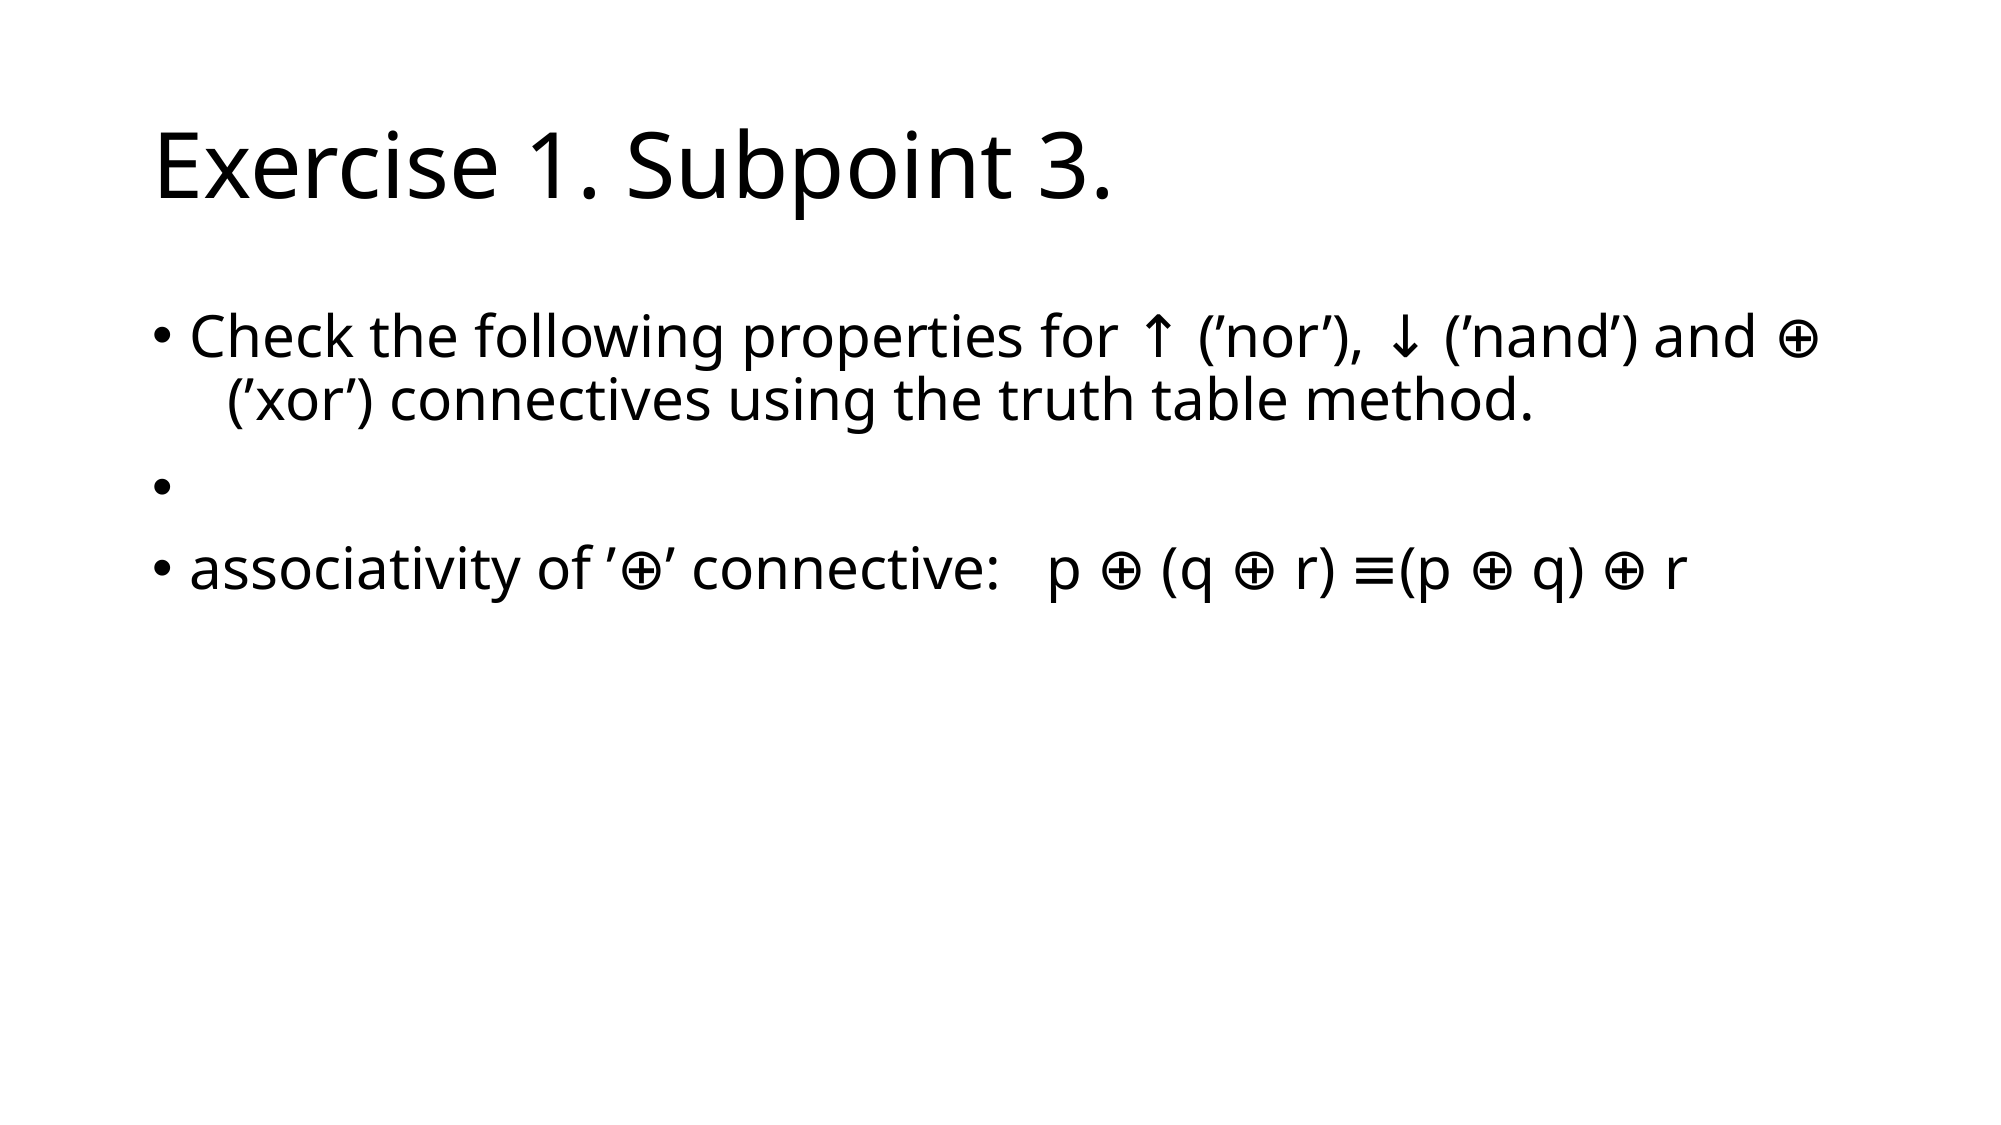

# Exercise 1. Subpoint 3.
Check the following properties for ↑ (’nor’), ↓ (’nand’) and ⊕ (’xor’) connectives using the truth table method.
associativity of ’⊕’ connective: p ⊕ (q ⊕ r) ≡(p ⊕ q) ⊕ r